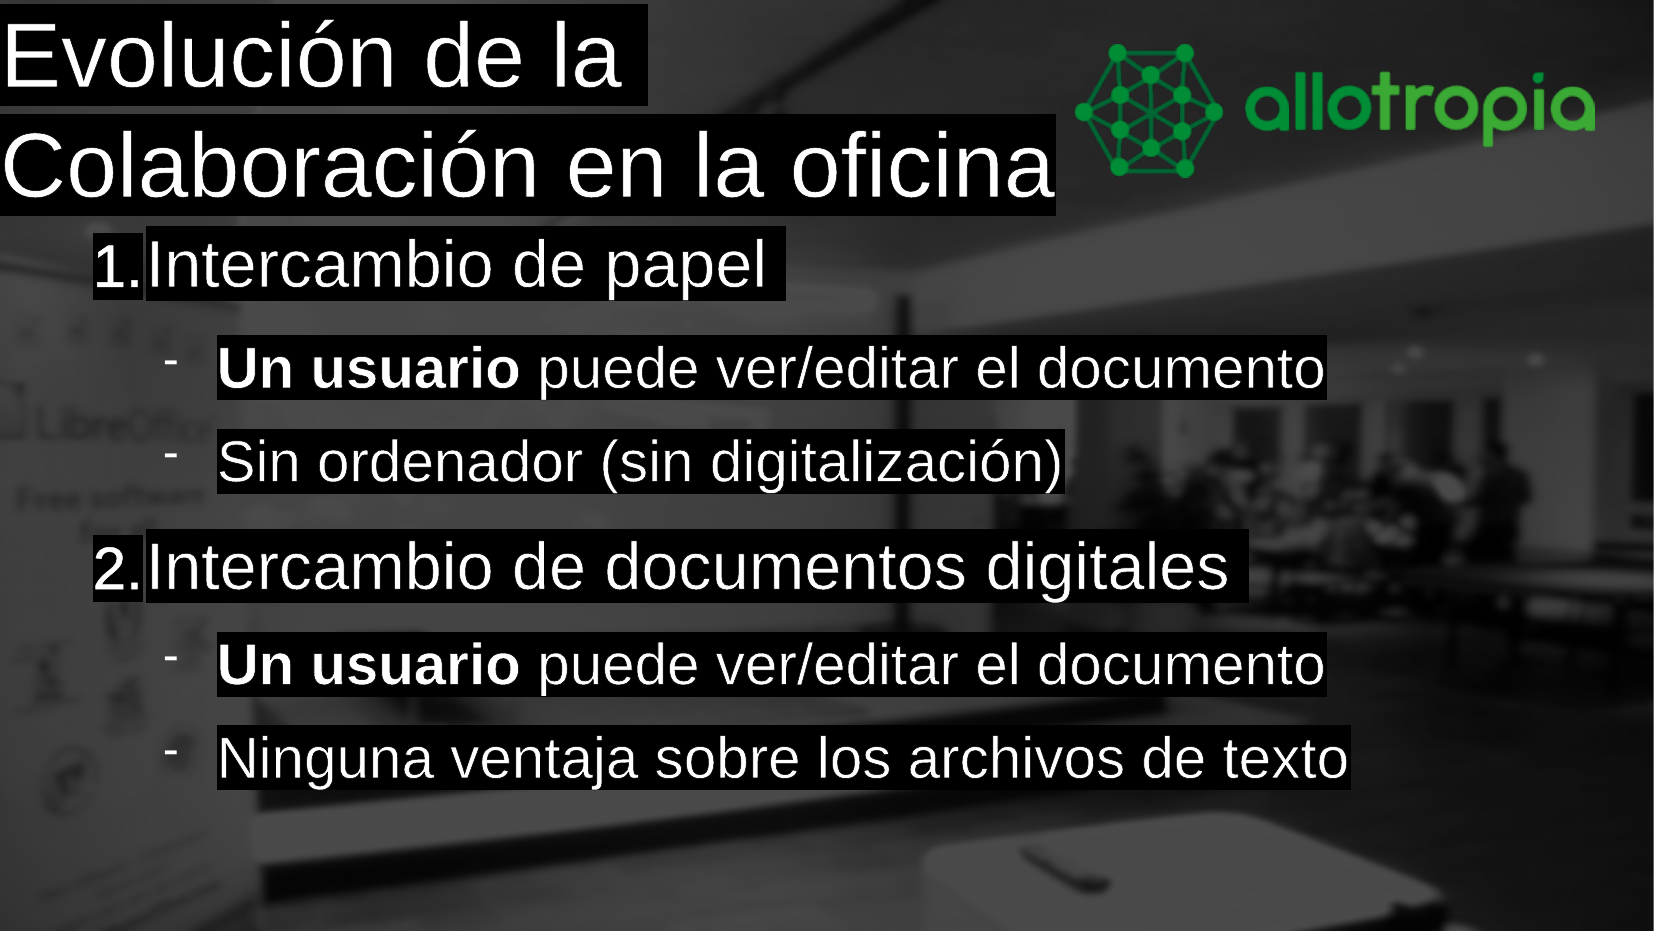

# Evolución de la Colaboración en la oficina
Intercambio de papel
Un usuario puede ver/editar el documento
Sin ordenador (sin digitalización)
Intercambio de documentos digitales
Un usuario puede ver/editar el documento
Ninguna ventaja sobre los archivos de texto